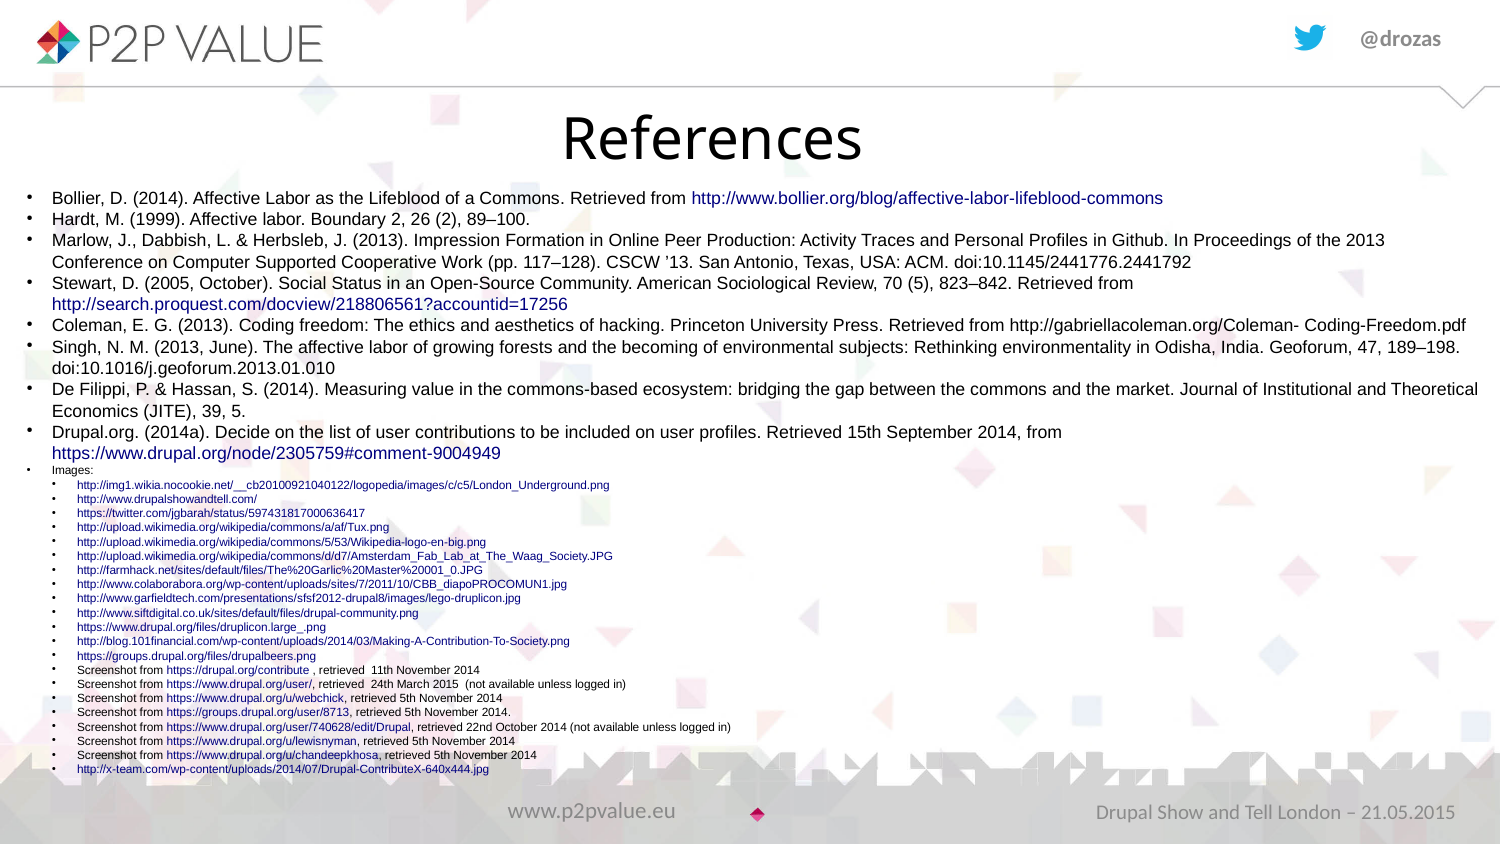

@drozas
# References
Bollier, D. (2014). Affective Labor as the Lifeblood of a Commons. Retrieved from http://www.bollier.org/blog/affective-labor-lifeblood-commons
Hardt, M. (1999). Affective labor. Boundary 2, 26 (2), 89–100.
Marlow, J., Dabbish, L. & Herbsleb, J. (2013). Impression Formation in Online Peer Production: Activity Traces and Personal Profiles in Github. In Proceedings of the 2013 Conference on Computer Supported Cooperative Work (pp. 117–128). CSCW ’13. San Antonio, Texas, USA: ACM. doi:10.1145/2441776.2441792
Stewart, D. (2005, October). Social Status in an Open-Source Community. American Sociological Review, 70 (5), 823–842. Retrieved from http://search.proquest.com/docview/218806561?accountid=17256
Coleman, E. G. (2013). Coding freedom: The ethics and aesthetics of hacking. Princeton University Press. Retrieved from http://gabriellacoleman.org/Coleman- Coding-Freedom.pdf
Singh, N. M. (2013, June). The affective labor of growing forests and the becoming of environmental subjects: Rethinking environmentality in Odisha, India. Geoforum, 47, 189–198. doi:10.1016/j.geoforum.2013.01.010
De Filippi, P. & Hassan, S. (2014). Measuring value in the commons-based ecosystem: bridging the gap between the commons and the market. Journal of Institutional and Theoretical Economics (JITE), 39, 5.
Drupal.org. (2014a). Decide on the list of user contributions to be included on user profiles. Retrieved 15th September 2014, from https://www.drupal.org/node/2305759#comment-9004949
Images:
http://img1.wikia.nocookie.net/__cb20100921040122/logopedia/images/c/c5/London_Underground.png
http://www.drupalshowandtell.com/
https://twitter.com/jgbarah/status/597431817000636417
http://upload.wikimedia.org/wikipedia/commons/a/af/Tux.png
http://upload.wikimedia.org/wikipedia/commons/5/53/Wikipedia-logo-en-big.png
http://upload.wikimedia.org/wikipedia/commons/d/d7/Amsterdam_Fab_Lab_at_The_Waag_Society.JPG
http://farmhack.net/sites/default/files/The%20Garlic%20Master%20001_0.JPG
http://www.colaborabora.org/wp-content/uploads/sites/7/2011/10/CBB_diapoPROCOMUN1.jpg
http://www.garfieldtech.com/presentations/sfsf2012-drupal8/images/lego-druplicon.jpg
http://www.siftdigital.co.uk/sites/default/files/drupal-community.png
https://www.drupal.org/files/druplicon.large_.png
http://blog.101financial.com/wp-content/uploads/2014/03/Making-A-Contribution-To-Society.png
https://groups.drupal.org/files/drupalbeers.png
Screenshot from https://drupal.org/contribute , retrieved 11th November 2014
Screenshot from https://www.drupal.org/user/, retrieved 24th March 2015 (not available unless logged in)
Screenshot from https://www.drupal.org/u/webchick, retrieved 5th November 2014
Screenshot from https://groups.drupal.org/user/8713, retrieved 5th November 2014.
Screenshot from https://www.drupal.org/user/740628/edit/Drupal, retrieved 22nd October 2014 (not available unless logged in)
Screenshot from https://www.drupal.org/u/lewisnyman, retrieved 5th November 2014
Screenshot from https://www.drupal.org/u/chandeepkhosa, retrieved 5th November 2014
http://x-team.com/wp-content/uploads/2014/07/Drupal-ContributeX-640x444.jpg
Drupal Show and Tell London – 21.05.2015
www.p2pvalue.eu